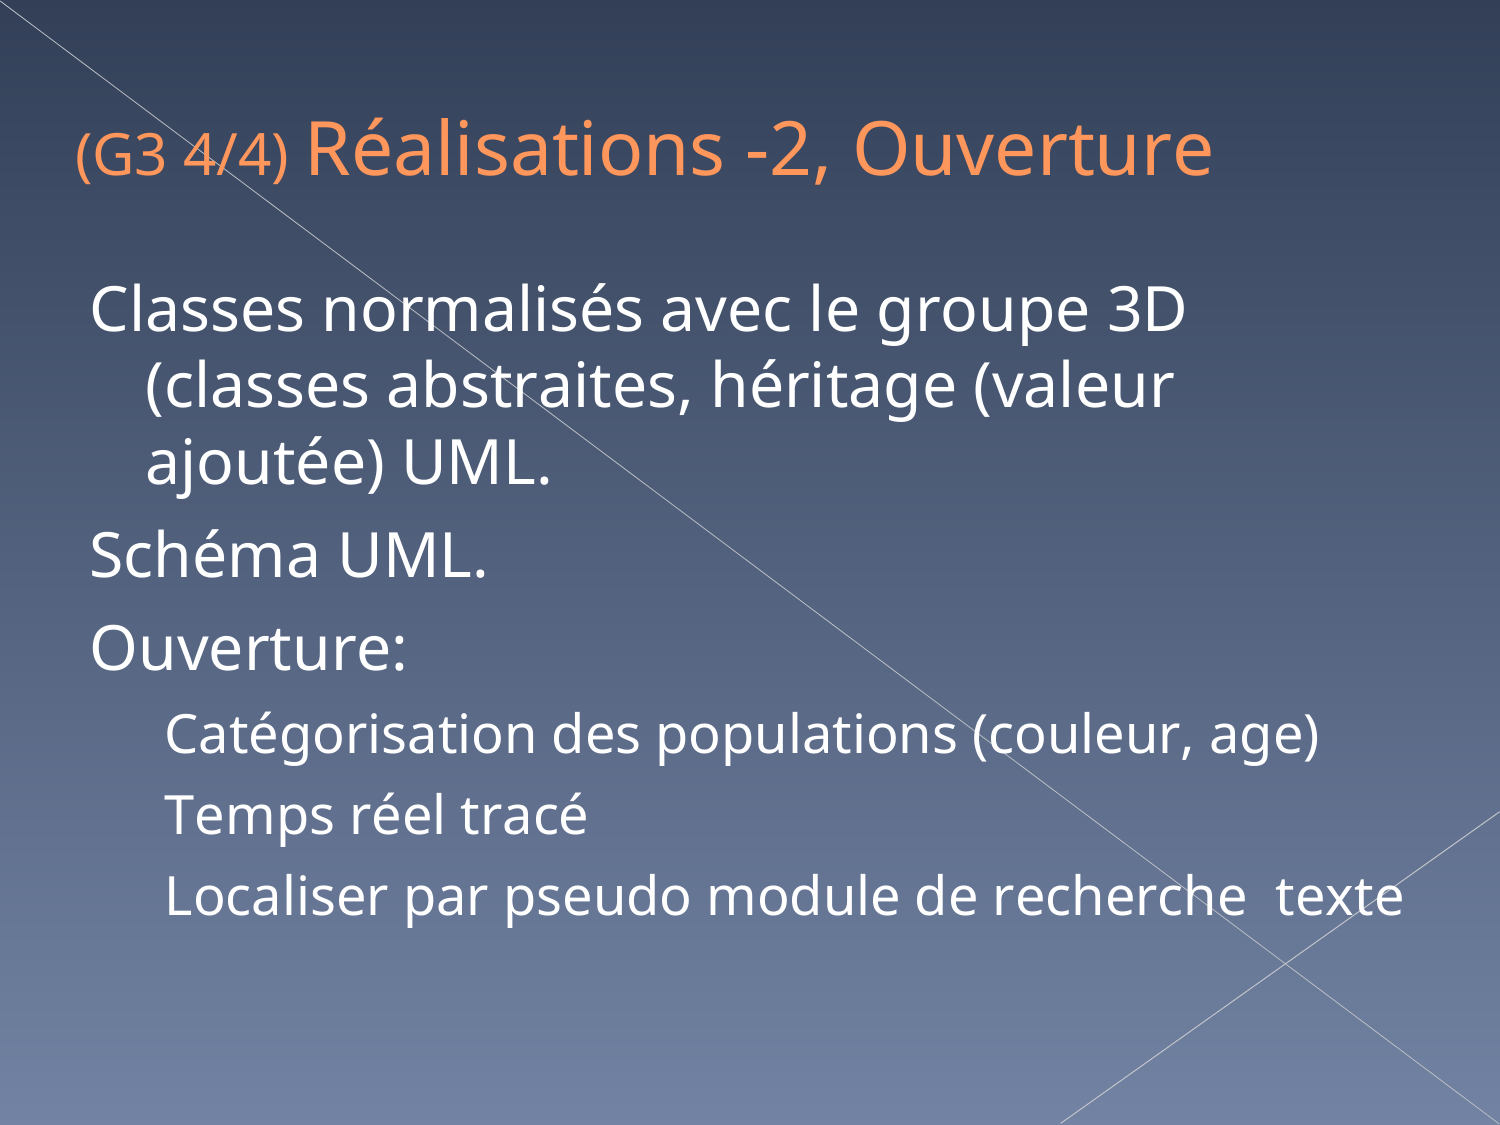

# (G3 4/4) Réalisations -2, Ouverture
Classes normalisés avec le groupe 3D (classes abstraites, héritage (valeur ajoutée) UML.
Schéma UML.
Ouverture:
Catégorisation des populations (couleur, age)
Temps réel tracé
Localiser par pseudo module de recherche texte